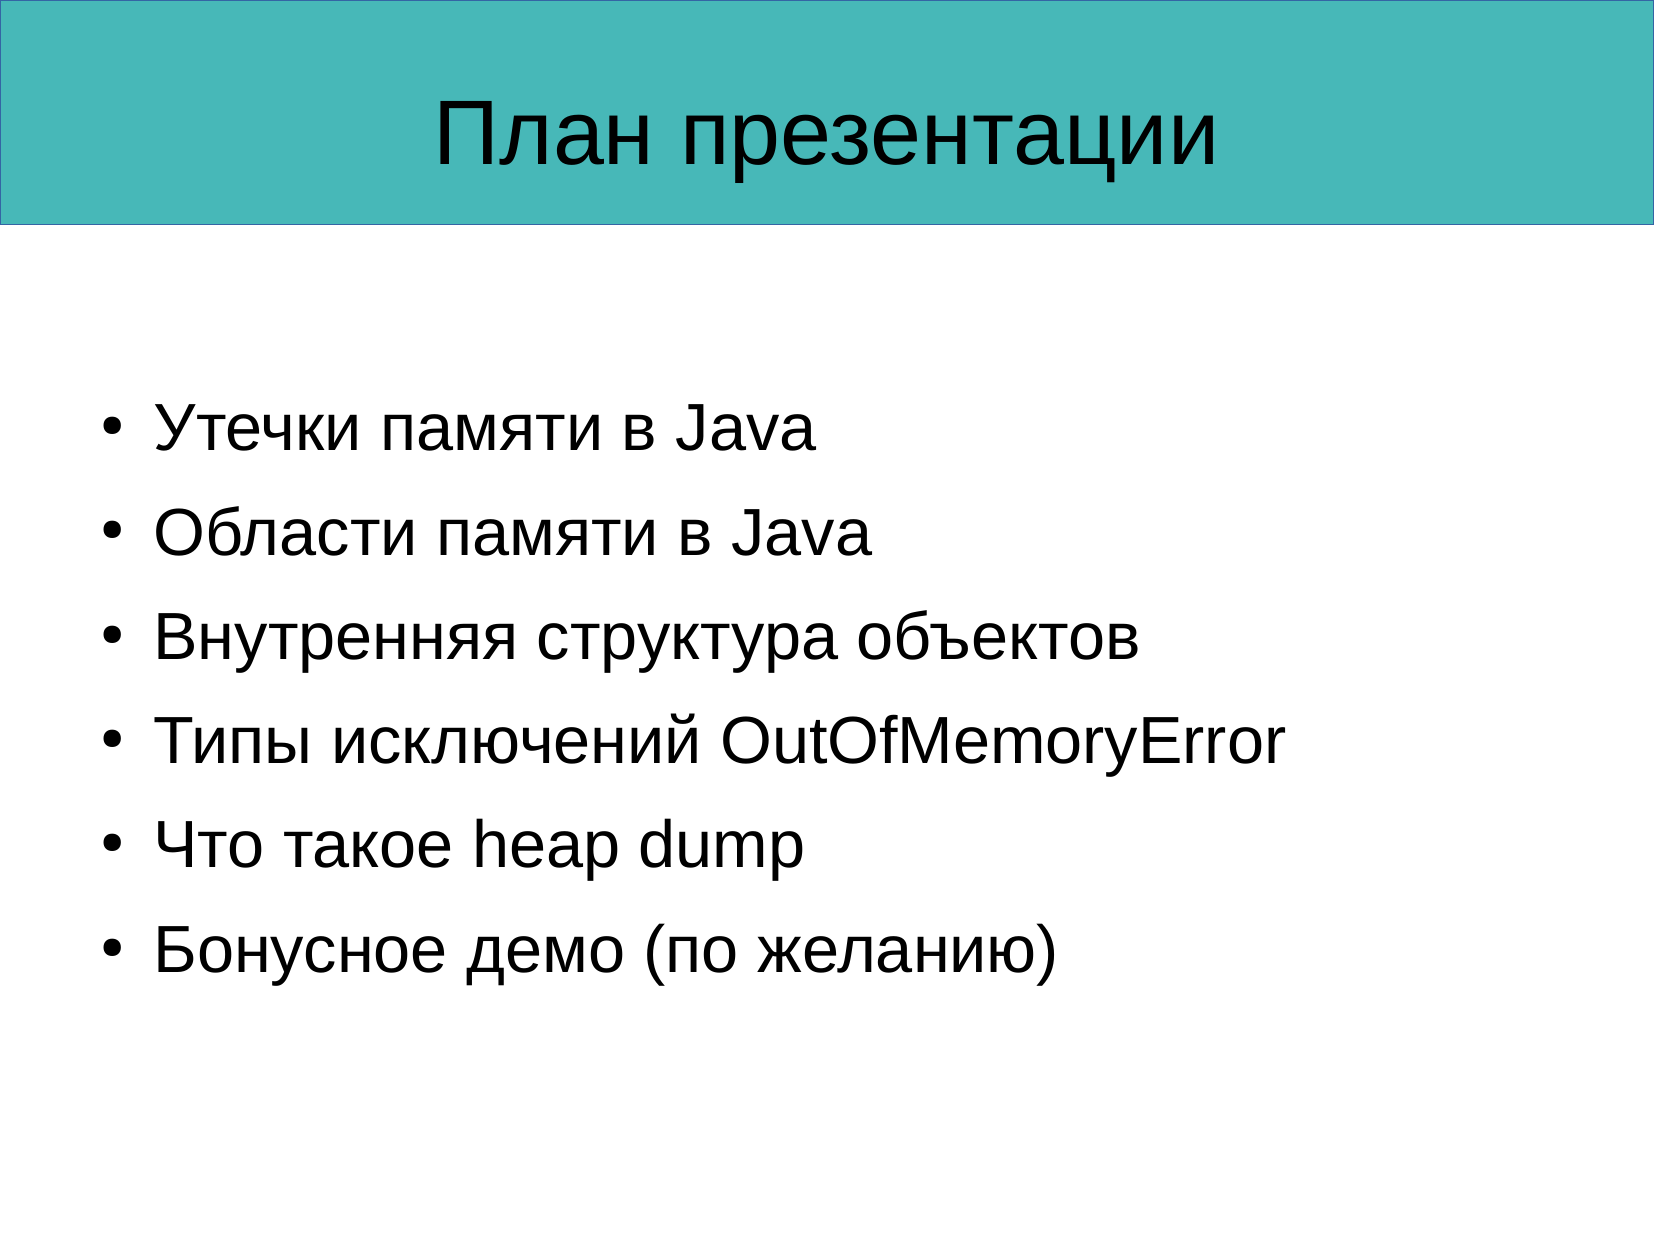

# План презентации
Утечки памяти в Java
Области памяти в Java
Внутренняя структура объектов
Типы исключений OutOfMemoryError
Что такое heap dump
Бонусное демо (по желанию)